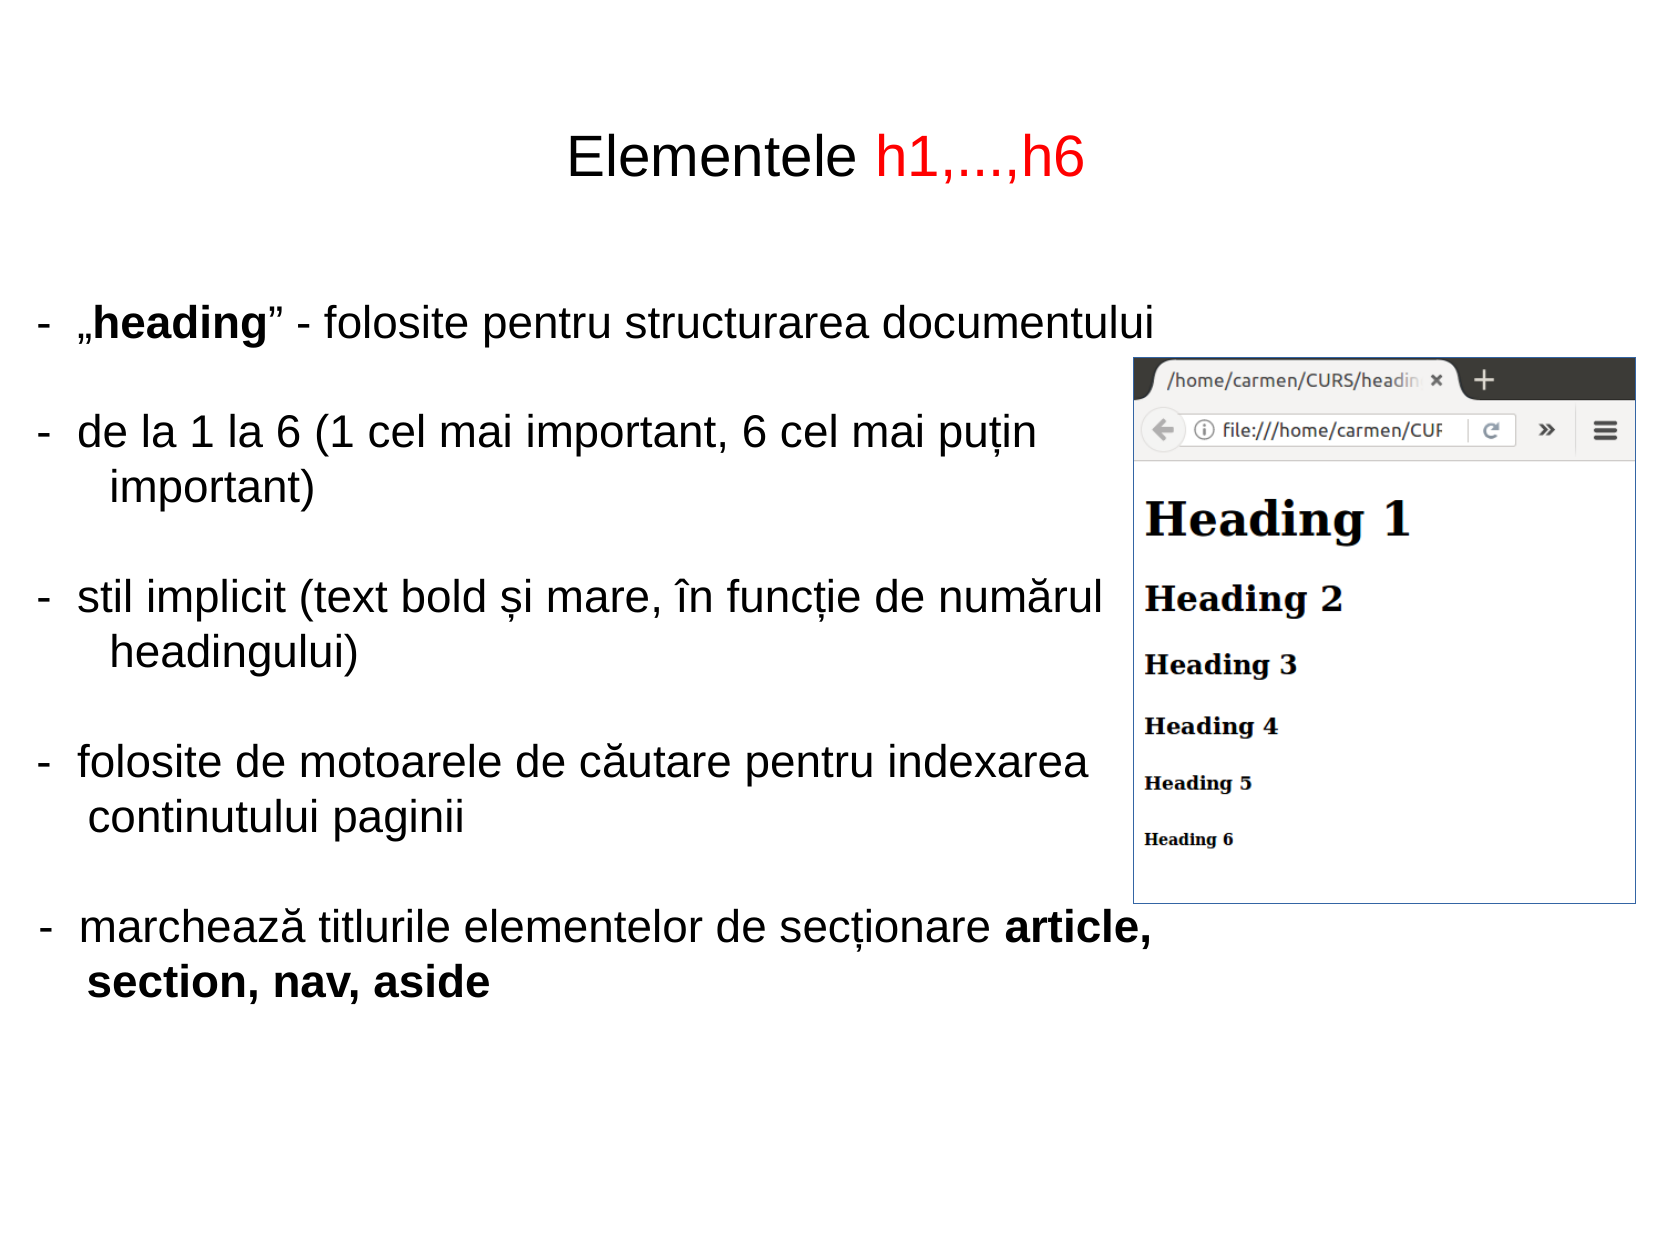

Elementele h1,...,h6
- „heading” - folosite pentru structurarea documentului
- de la 1 la 6 (1 cel mai important, 6 cel mai puțin 		important)
- stil implicit (text bold și mare, în funcție de numărul 	headingului)
- folosite de motoarele de căutare pentru indexarea
 continutului paginii
 - marchează titlurile elementelor de secționare article, 	 section, nav, aside